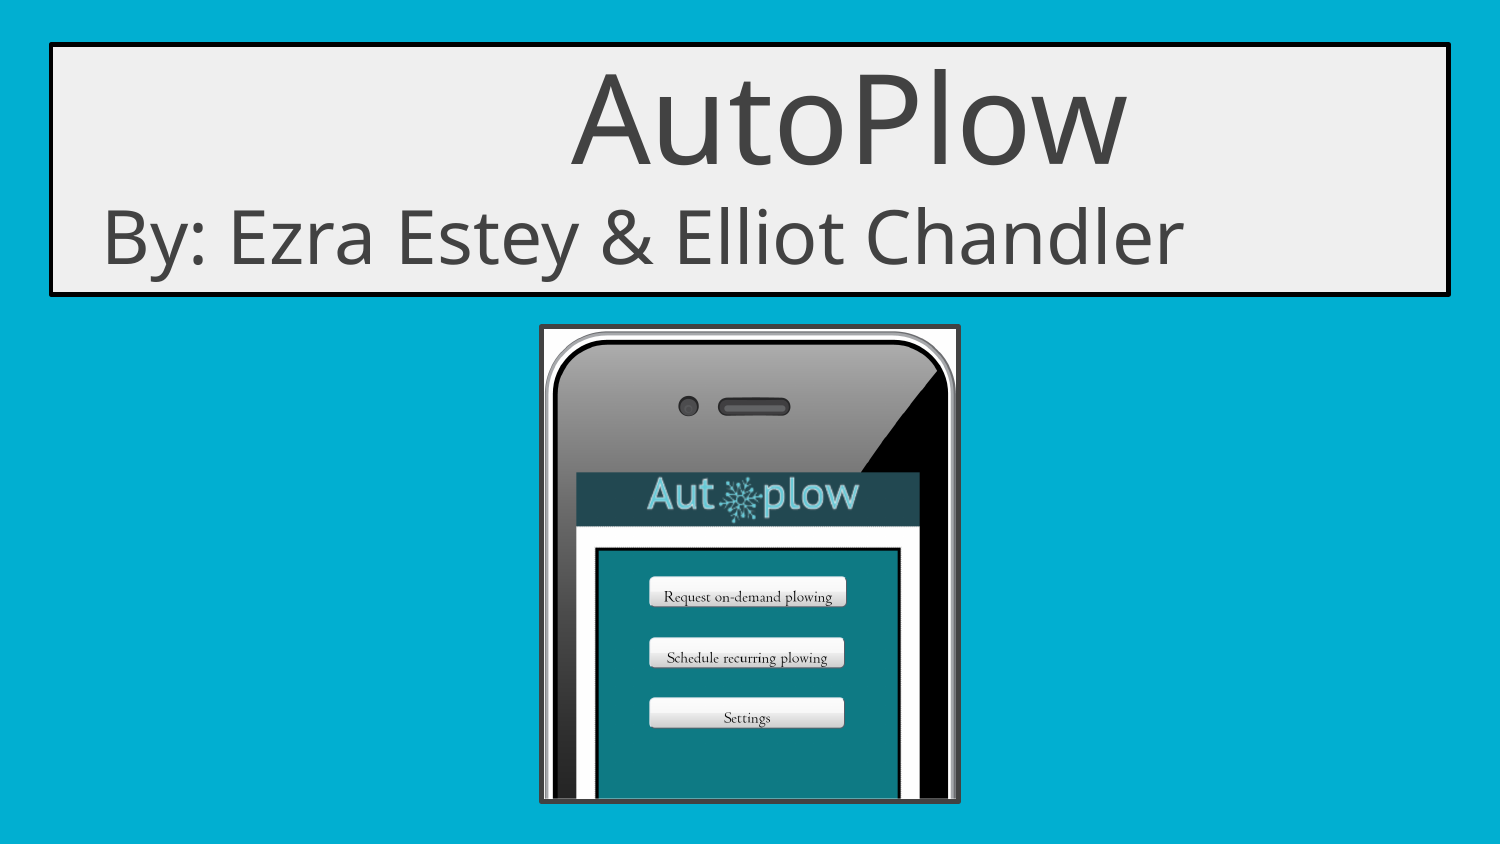

# AutoPlow By: Ezra Estey & Elliot Chandler